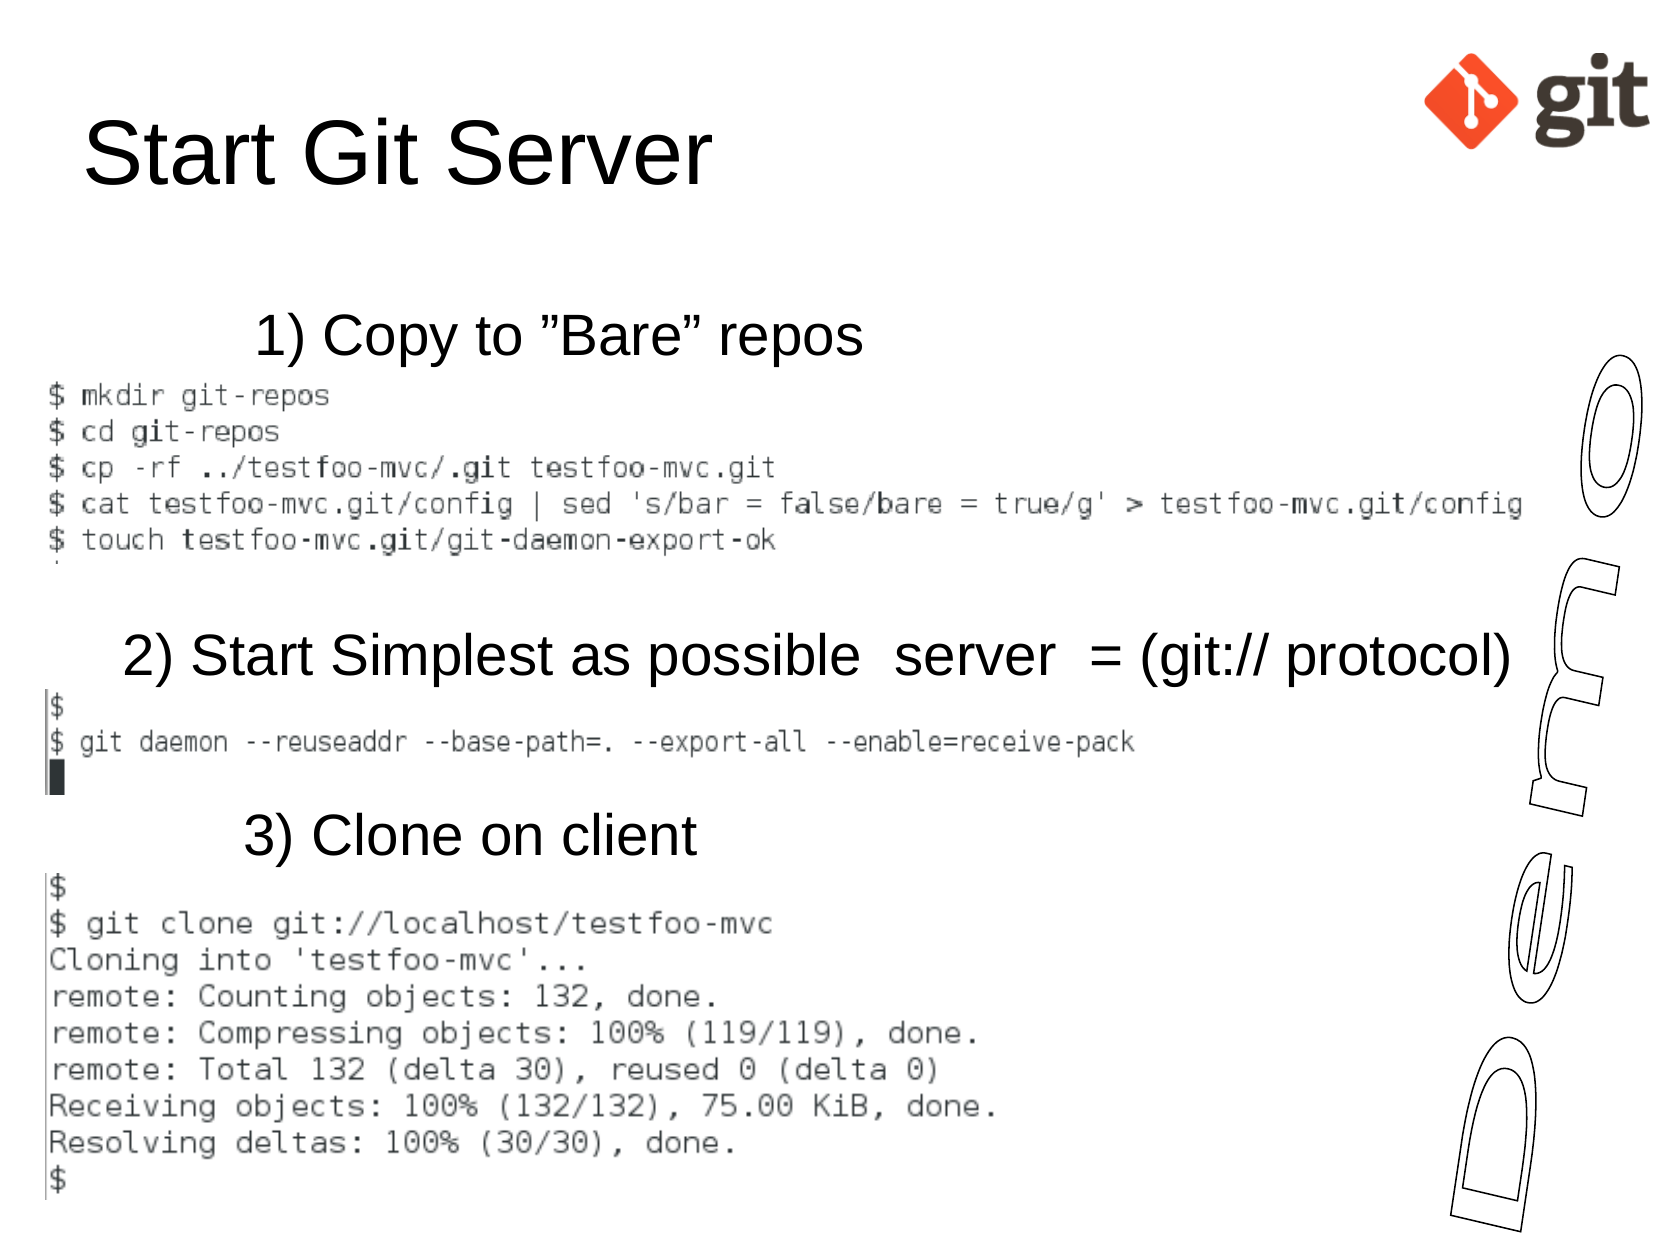

# Start Git Server
1) Copy to ”Bare” repos
2) Start Simplest as possible server = (git:// protocol)
Demo
3) Clone on client